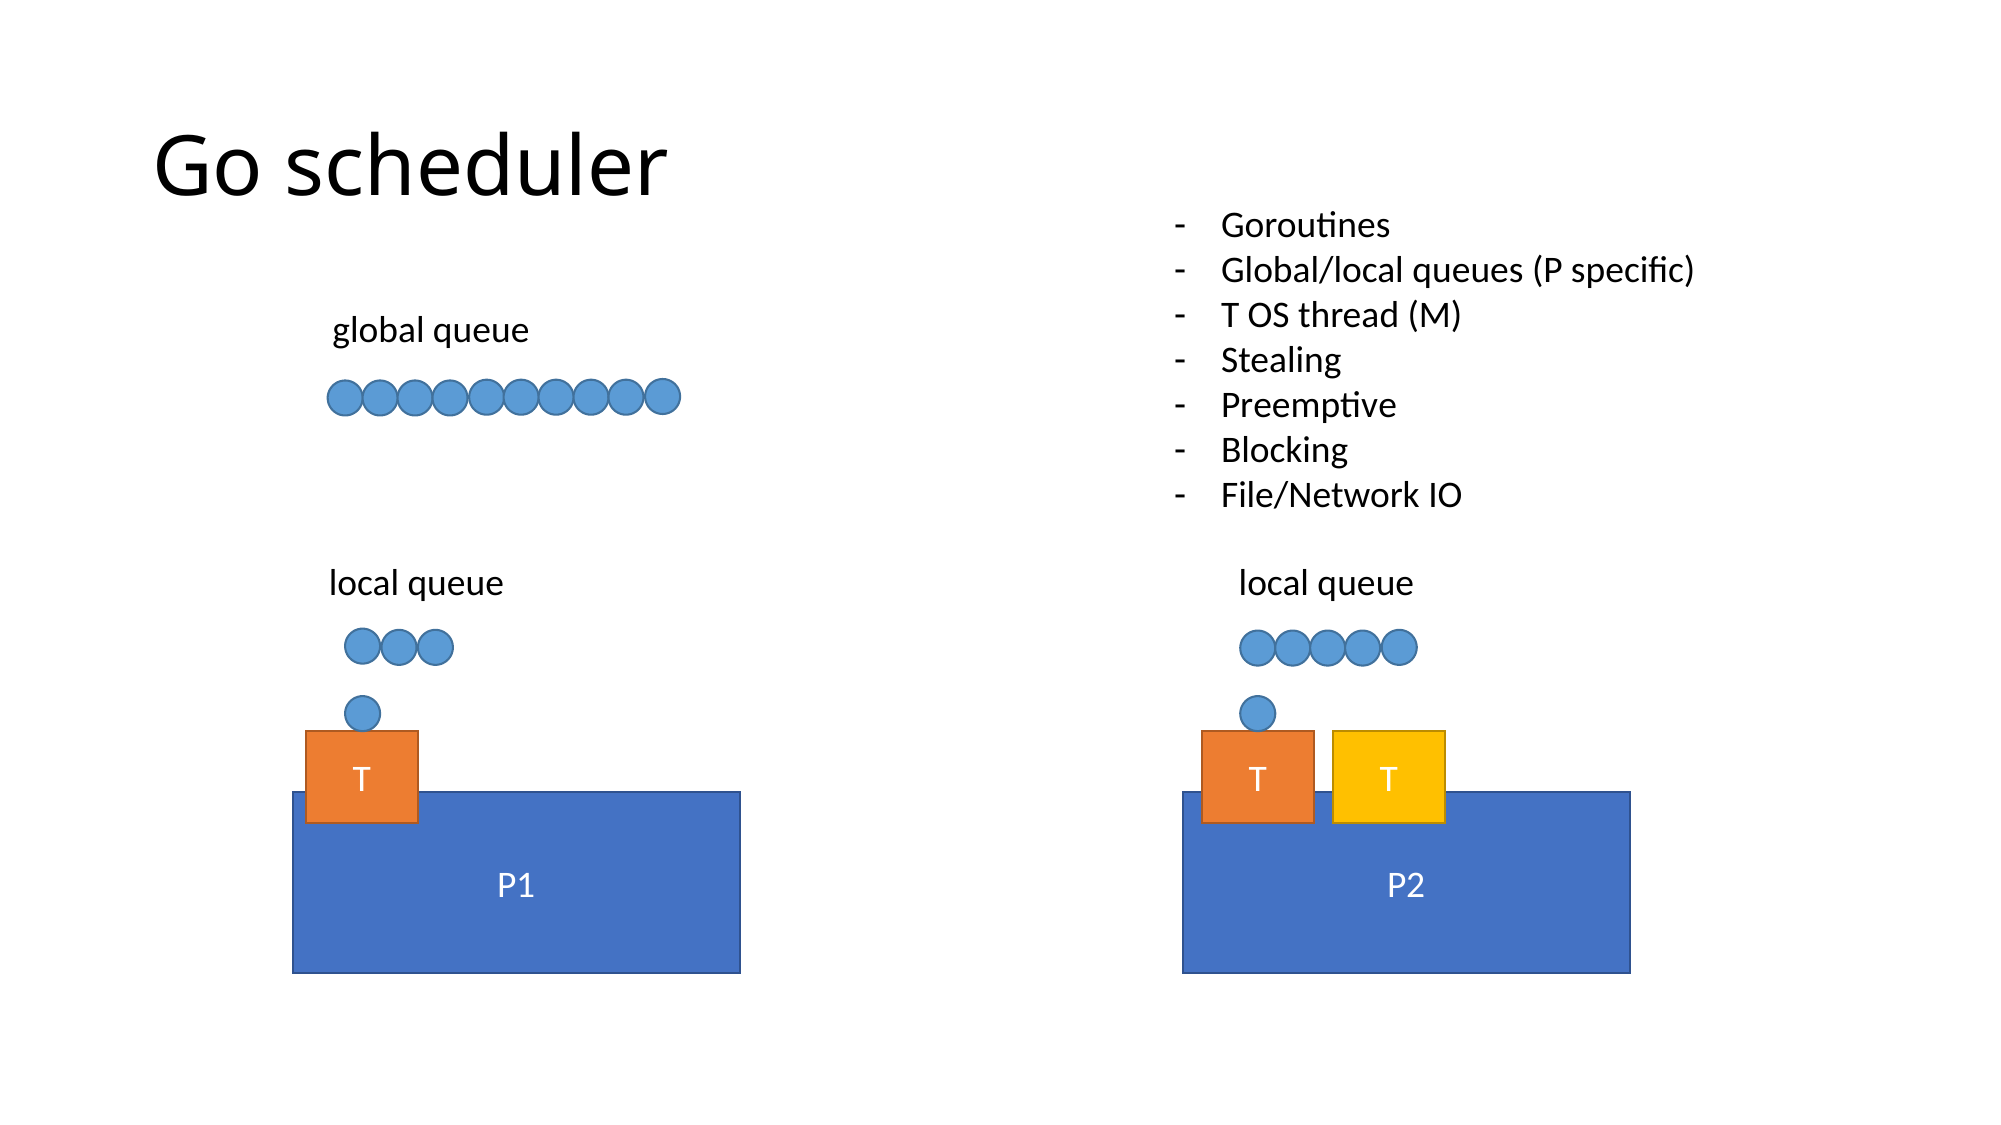

# Go scheduler
Goroutines
Global/local queues (P specific)
T OS thread (M)
Stealing
Preemptive
Blocking
File/Network IO
global queue
local queue
local queue
T
T
T
P1
P2